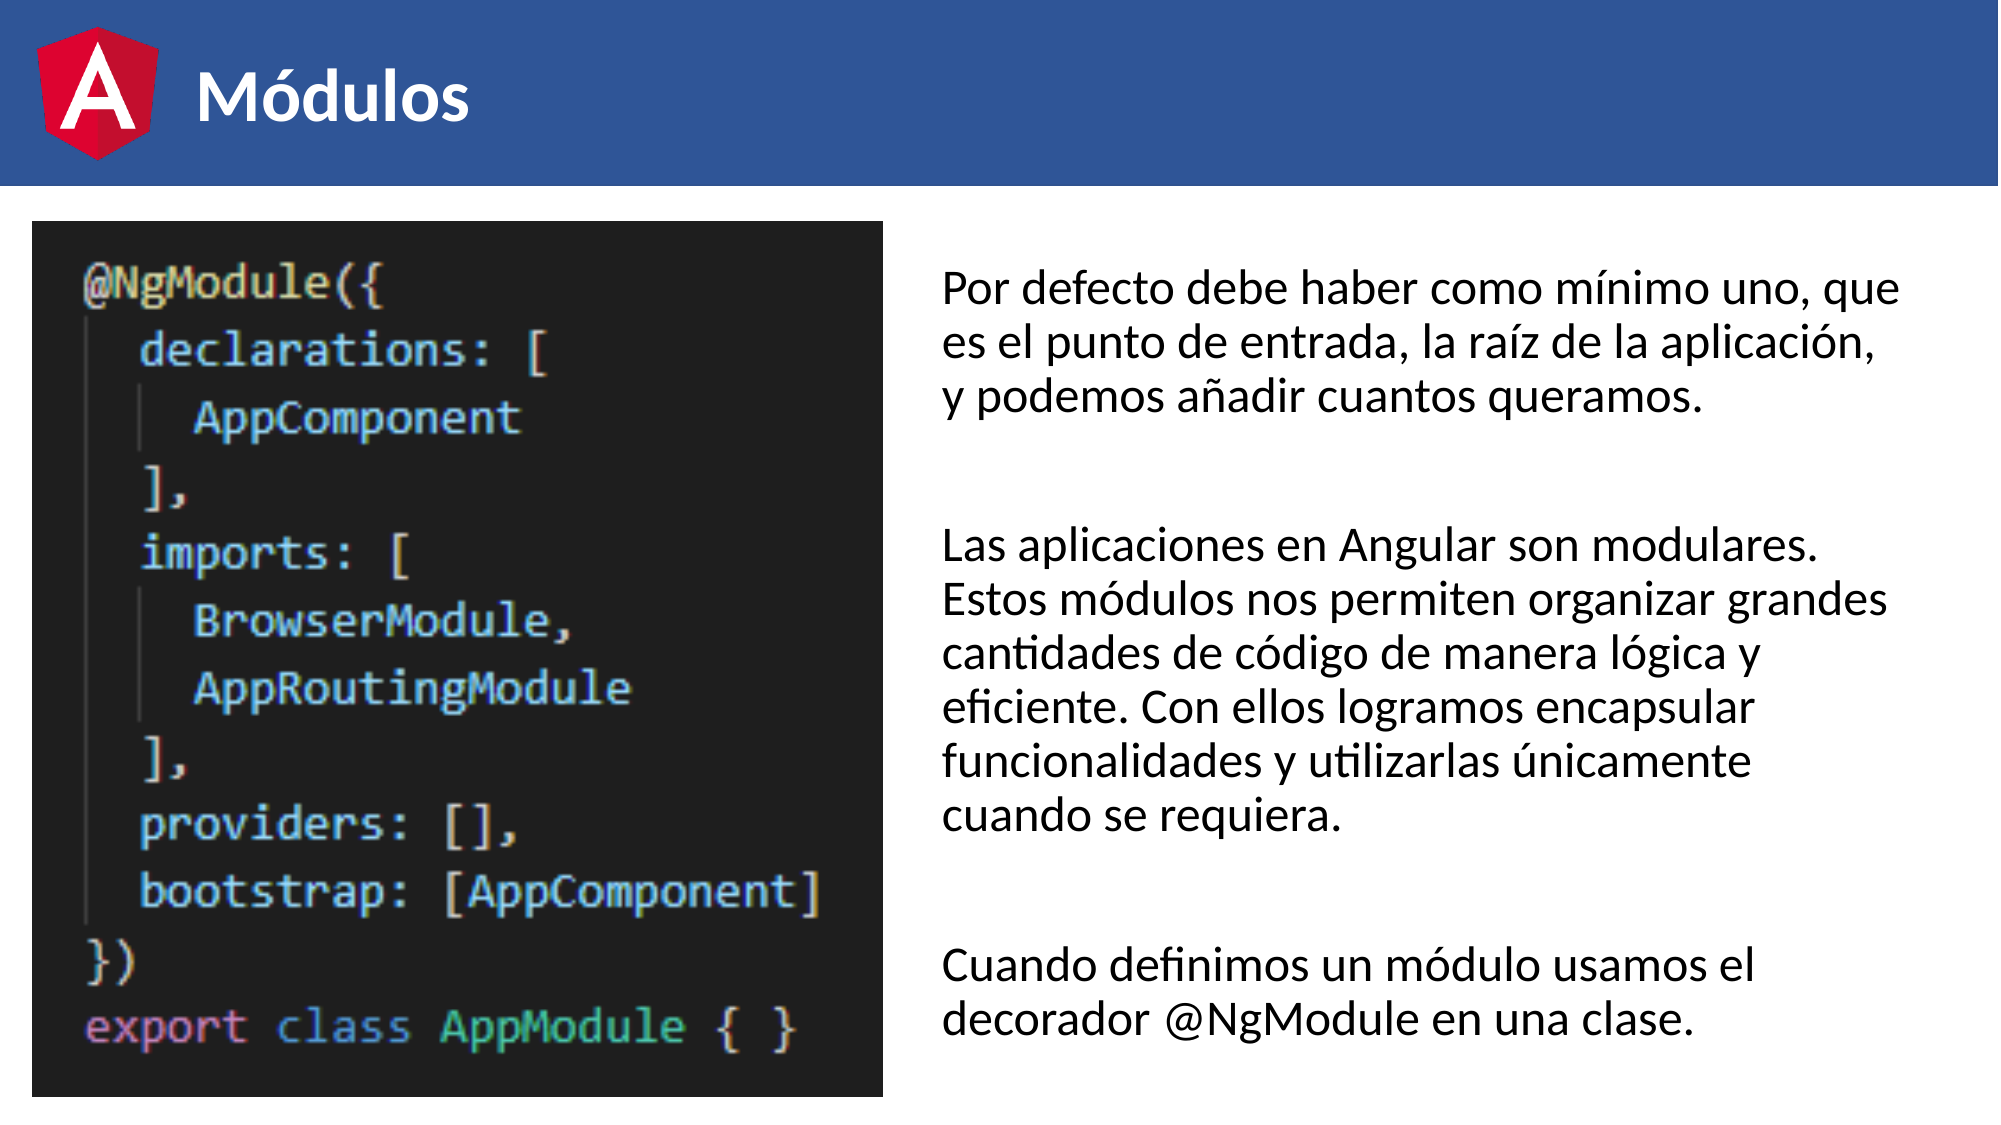

Módulos
# Por defecto debe haber como mínimo uno, que es el punto de entrada, la raíz de la aplicación, y podemos añadir cuantos queramos.
Las aplicaciones en Angular son modulares. Estos módulos nos permiten organizar grandes cantidades de código de manera lógica y eficiente. Con ellos logramos encapsular funcionalidades y utilizarlas únicamente cuando se requiera.
Cuando definimos un módulo usamos el decorador @NgModule en una clase.